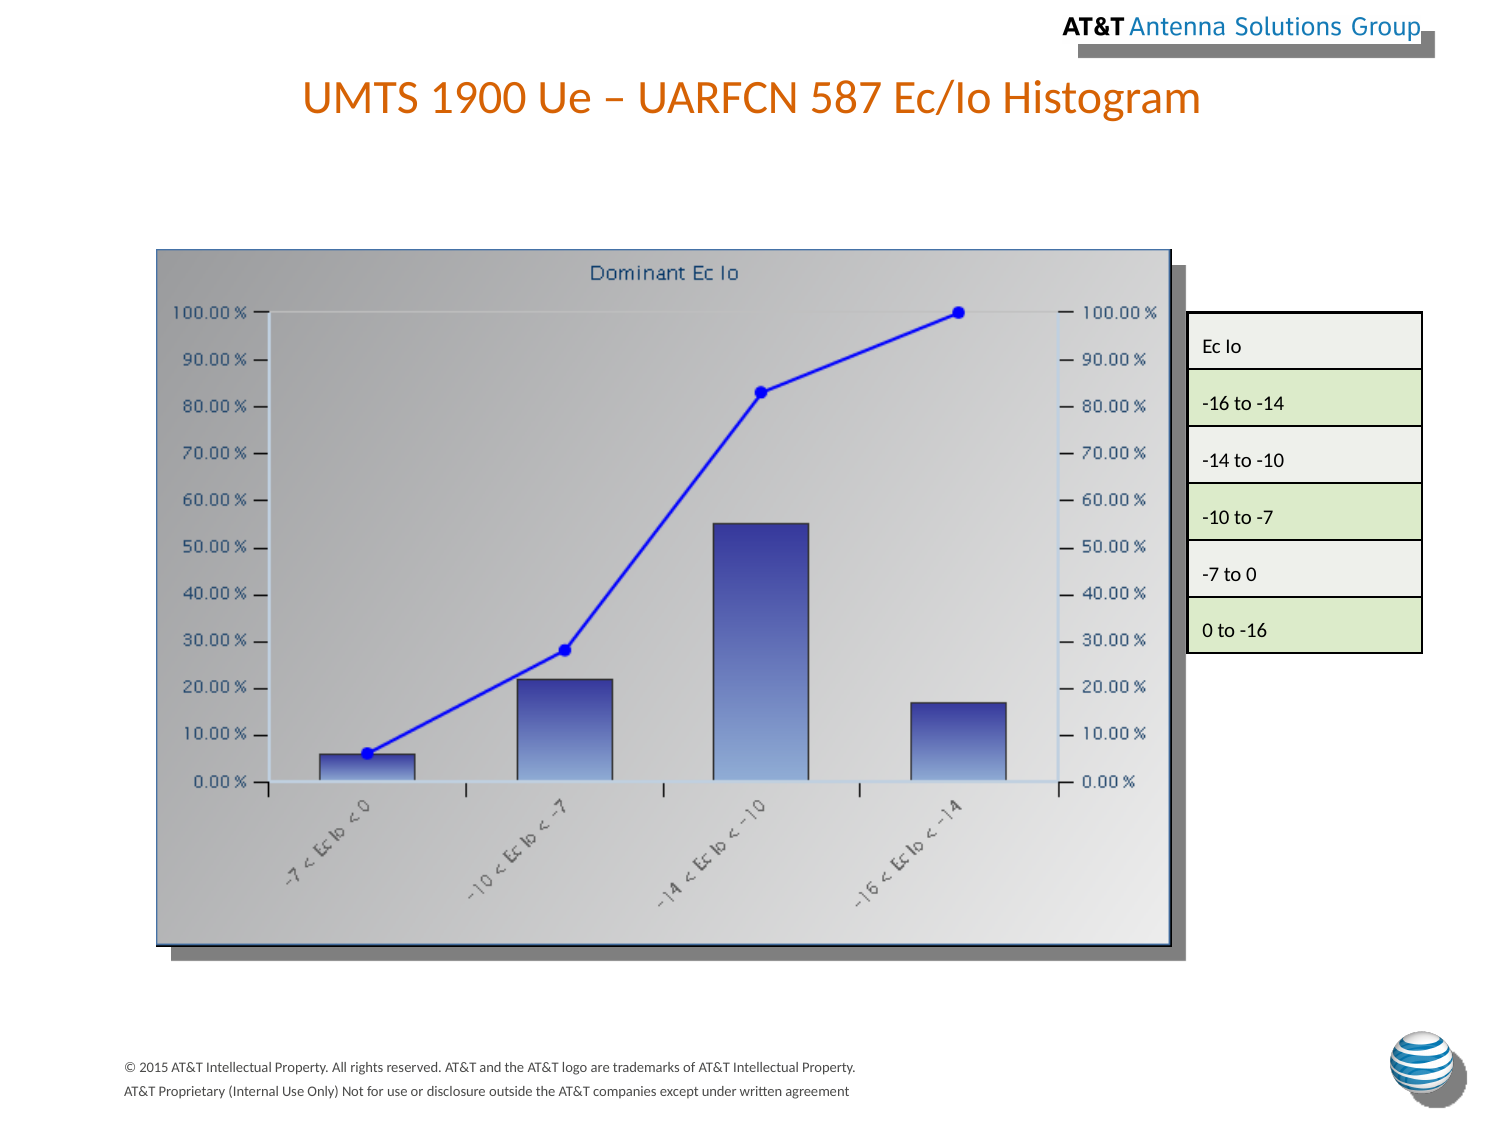

UMTS 1900 Ue – UARFCN 587 Ec/Io Histogram
| Ec Io |
| --- |
| -16 to -14 |
| -14 to -10 |
| -10 to -7 |
| -7 to 0 |
| 0 to -16 |
© 2015 AT&T Intellectual Property. All rights reserved. AT&T and the AT&T logo are trademarks of AT&T Intellectual Property.
AT&T Proprietary (Internal Use Only) Not for use or disclosure outside the AT&T companies except under written agreement